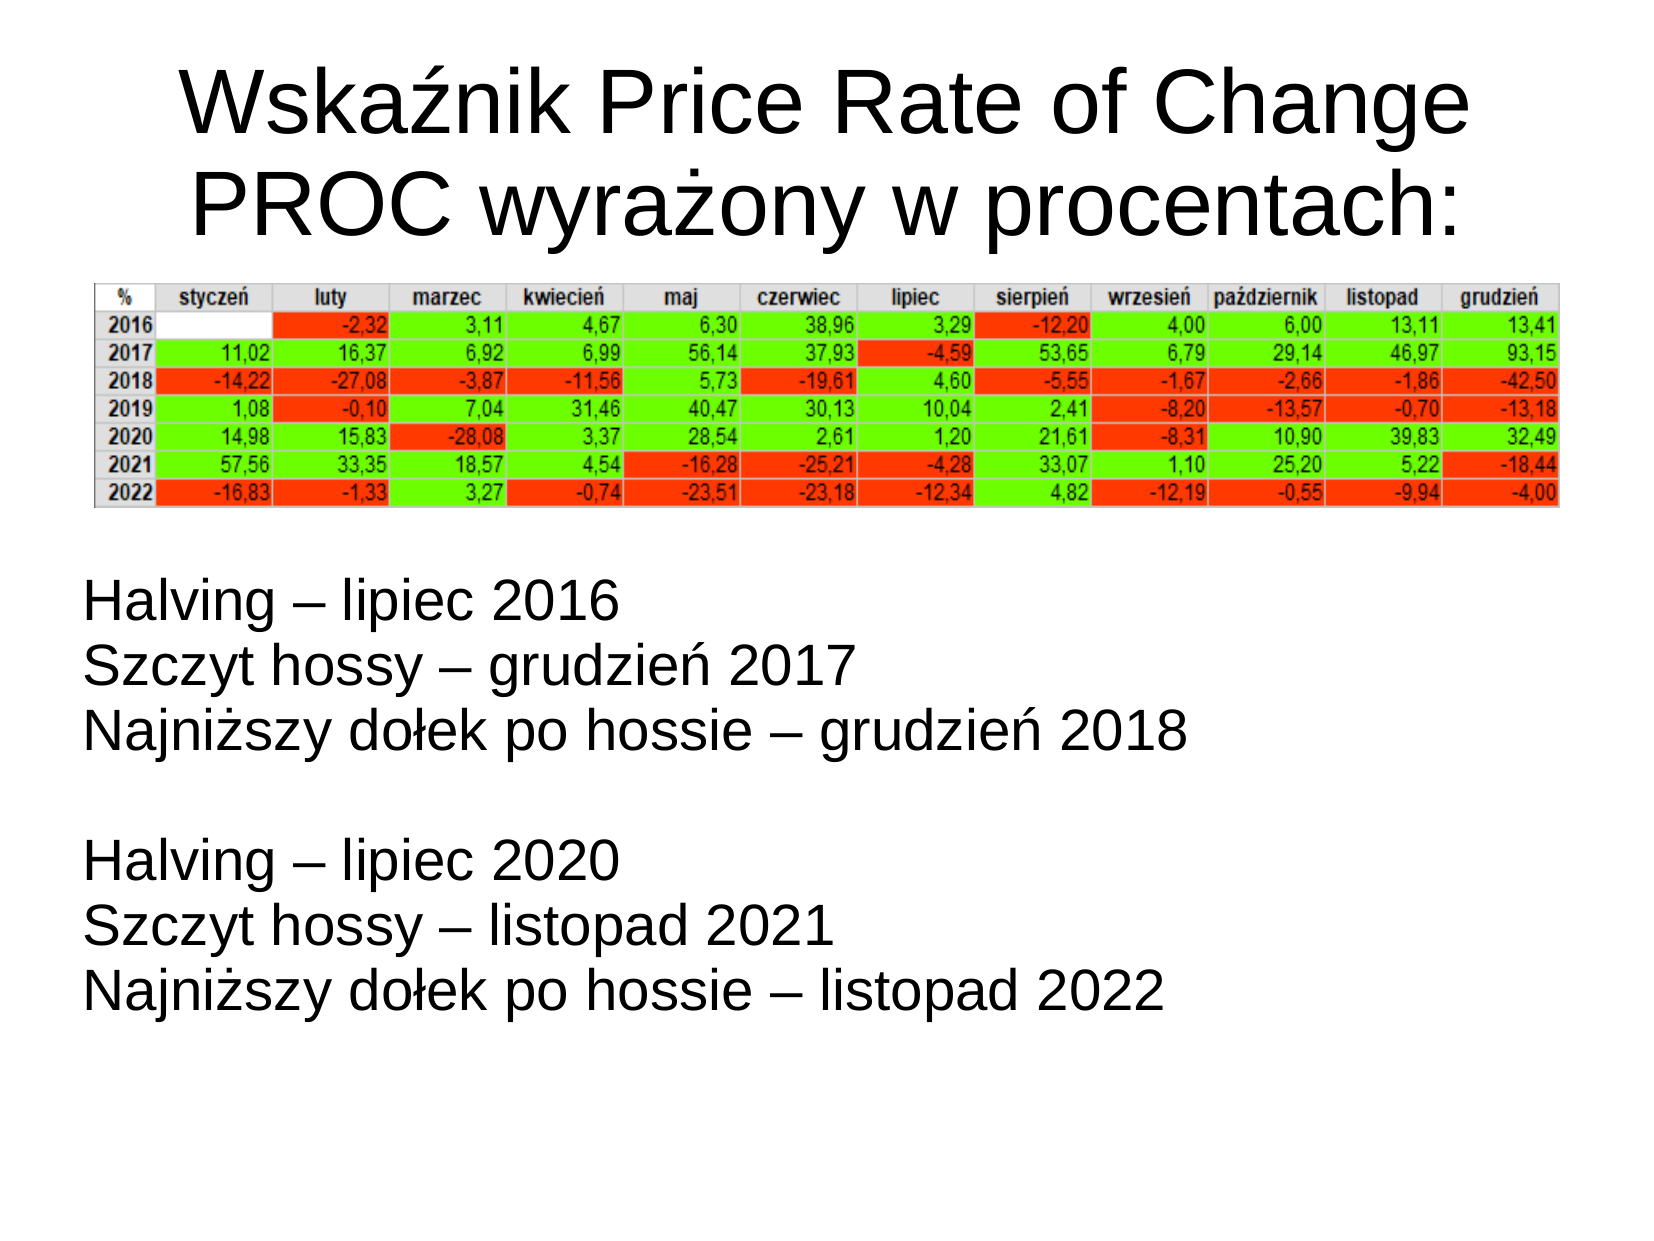

# Wskaźnik Price Rate of Change PROC wyrażony w procentach:
Halving – lipiec 2016
Szczyt hossy – grudzień 2017
Najniższy dołek po hossie – grudzień 2018
Halving – lipiec 2020
Szczyt hossy – listopad 2021
Najniższy dołek po hossie – listopad 2022